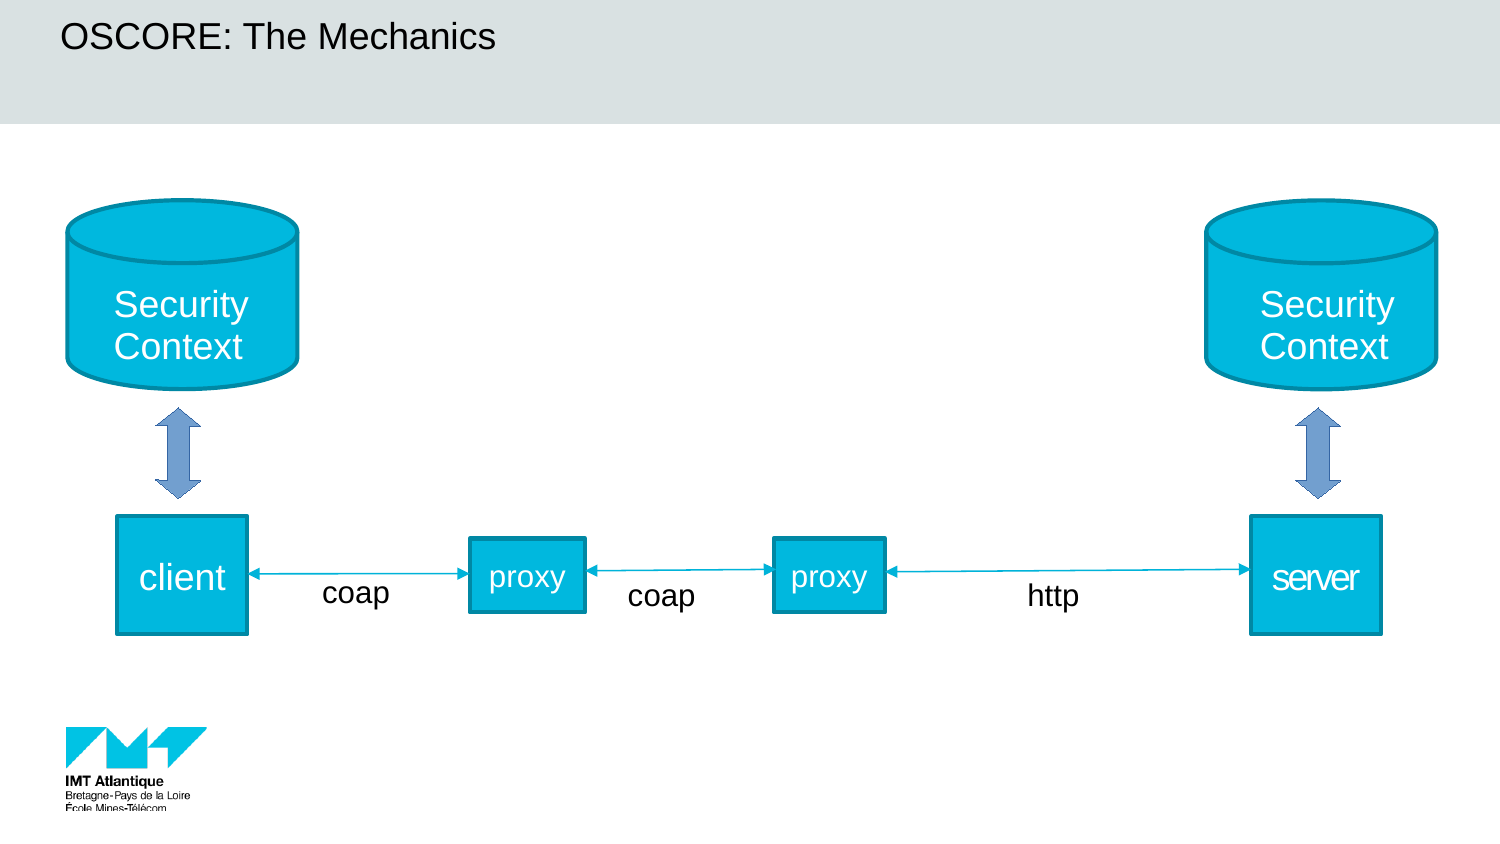

# OSCORE: The Mechanics
Security Context
Security Context
client
server
proxy
proxy
coap
http
coap